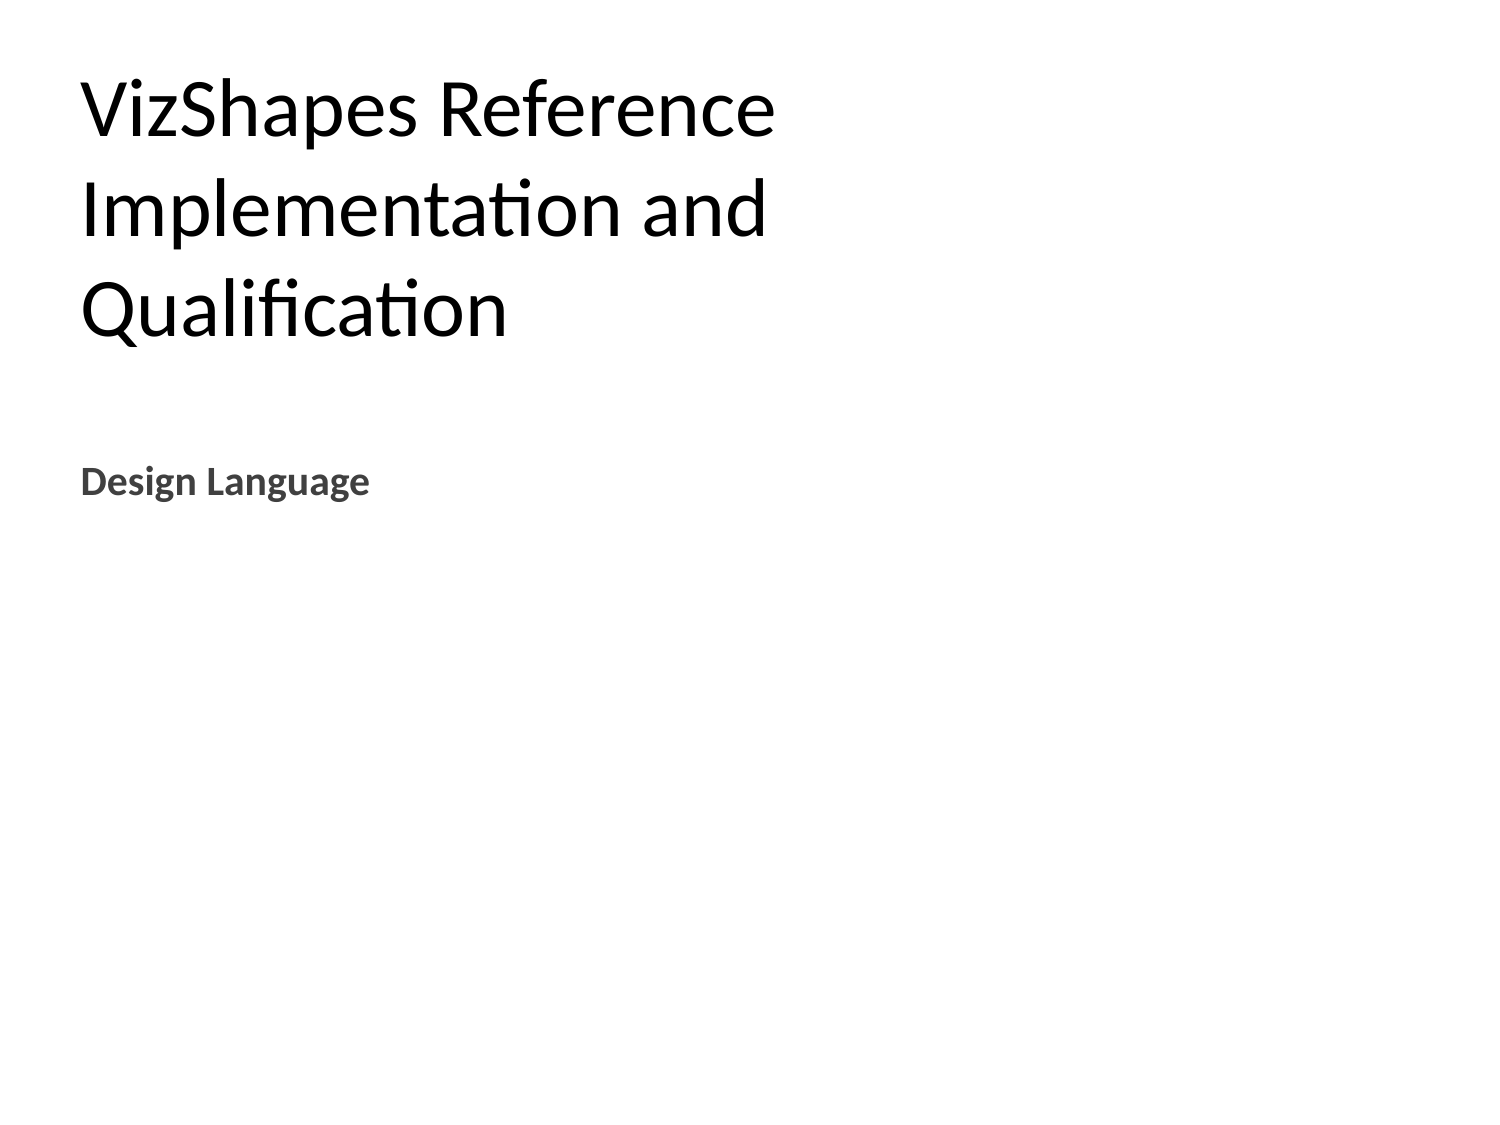

VizShapes Reference Implementation and Qualification
Design Language